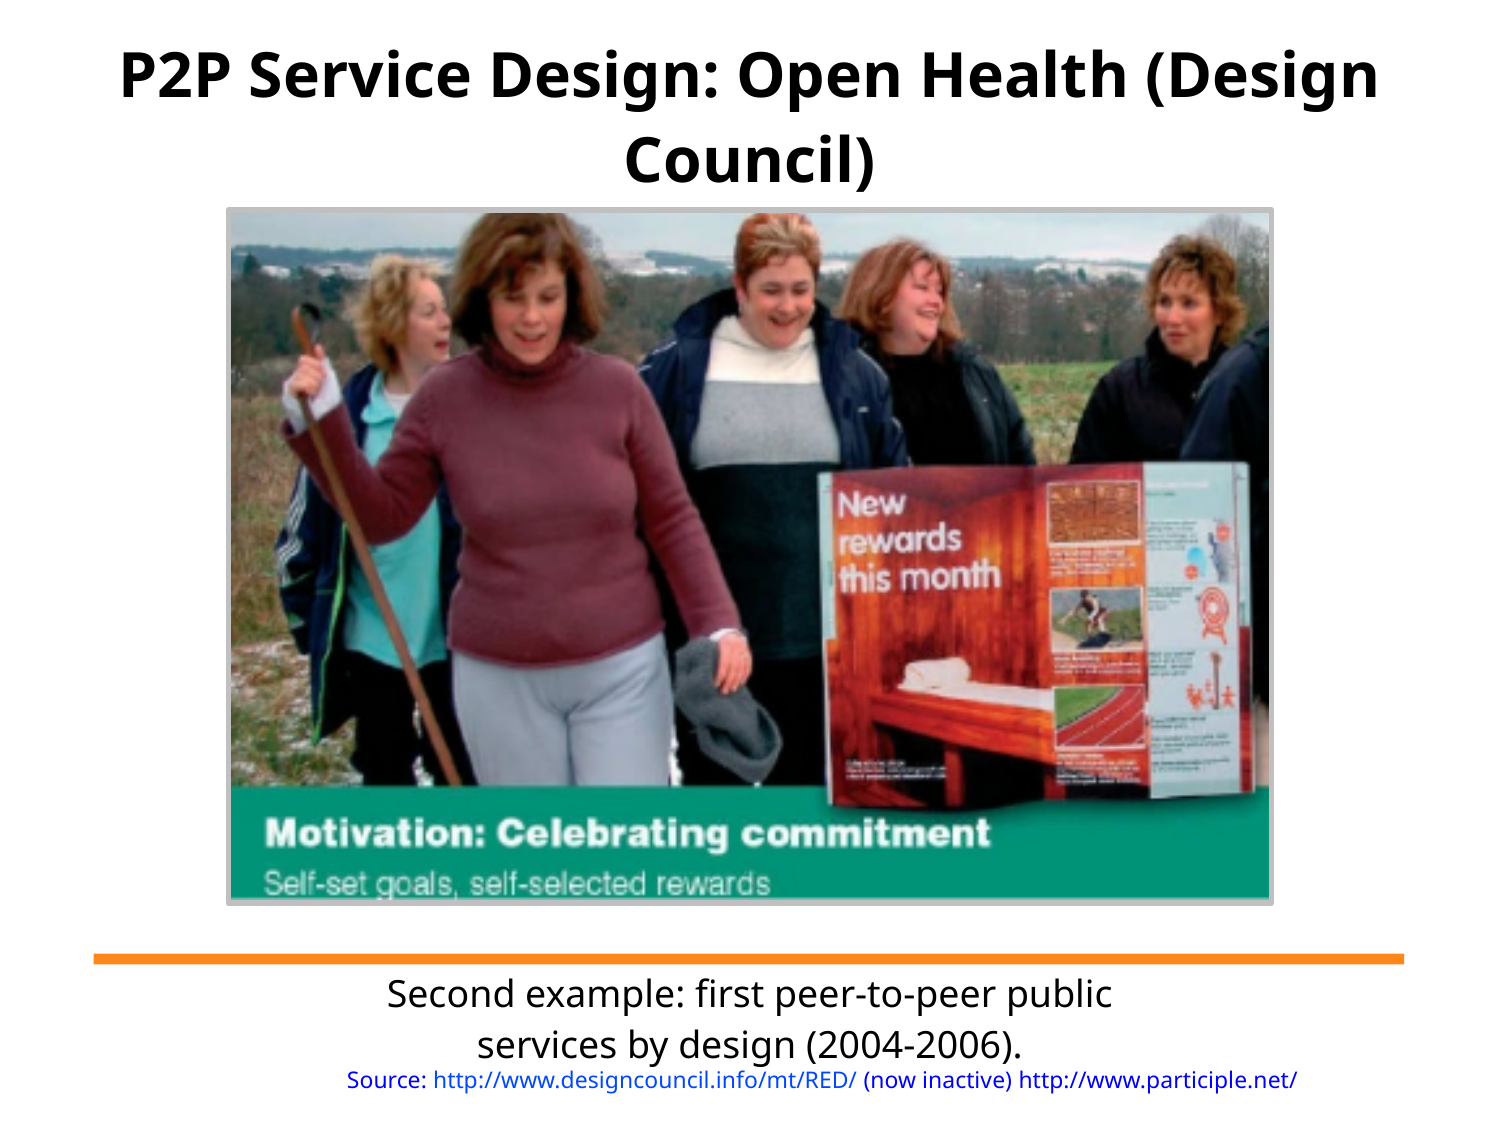

# P2P Service Design: Open Health (Design Council)
Second example: first peer-to-peer public services by design (2004-2006).
Source: http://www.designcouncil.info/mt/RED/ (now inactive) http://www.participle.net/